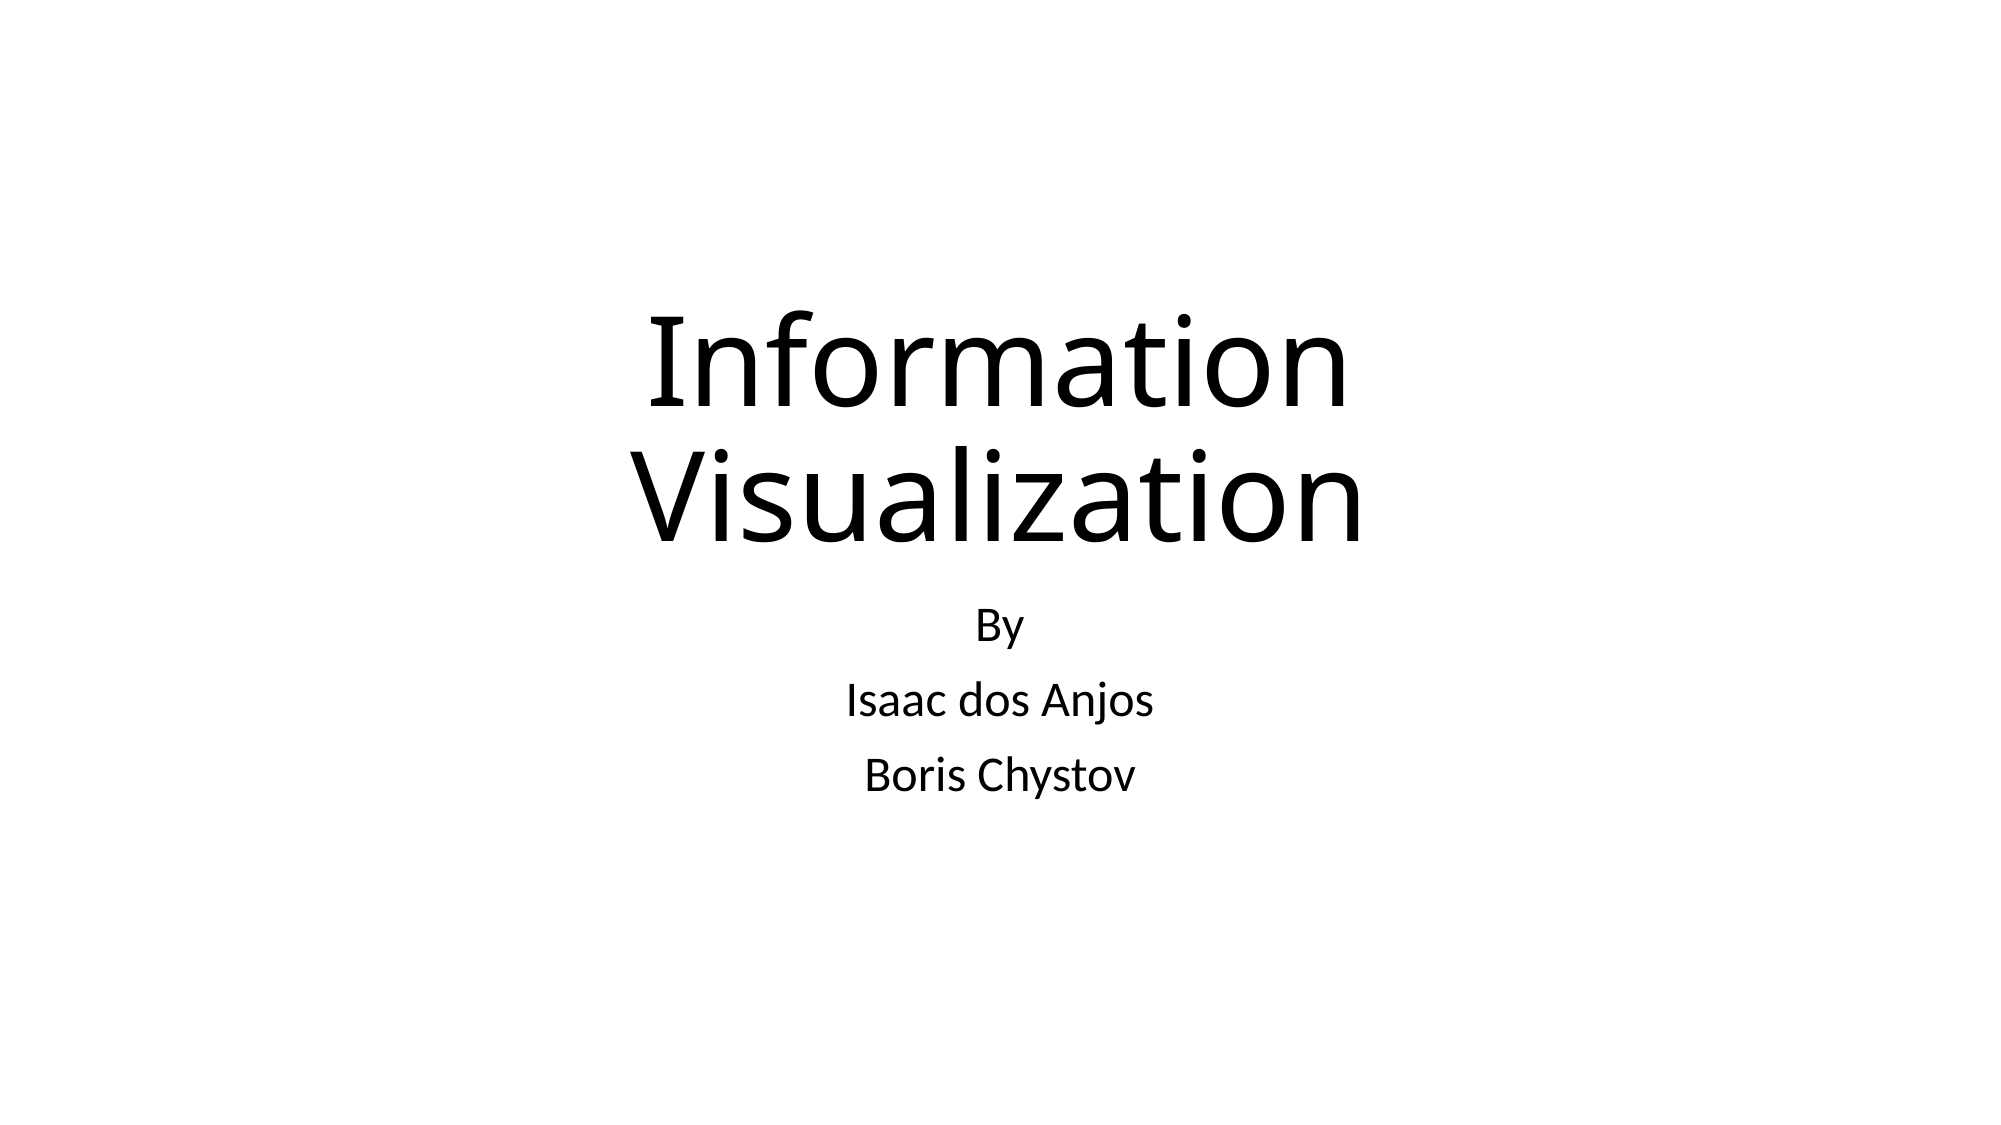

# Information Visualization
By
Isaac dos Anjos
Boris Chystov